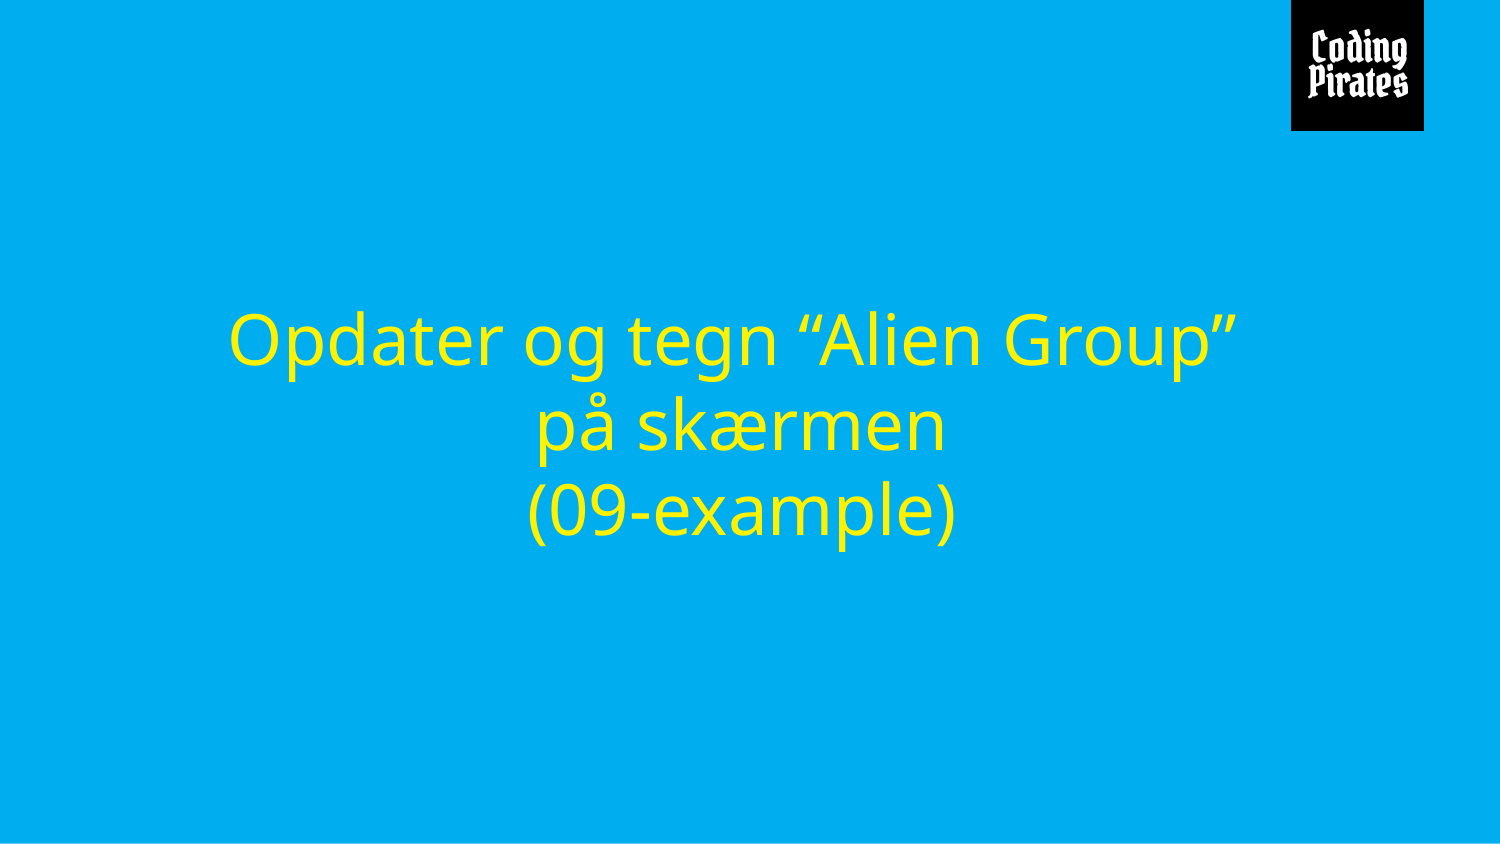

# Opdater og tegn “Alien Group” på skærmen (09-example)